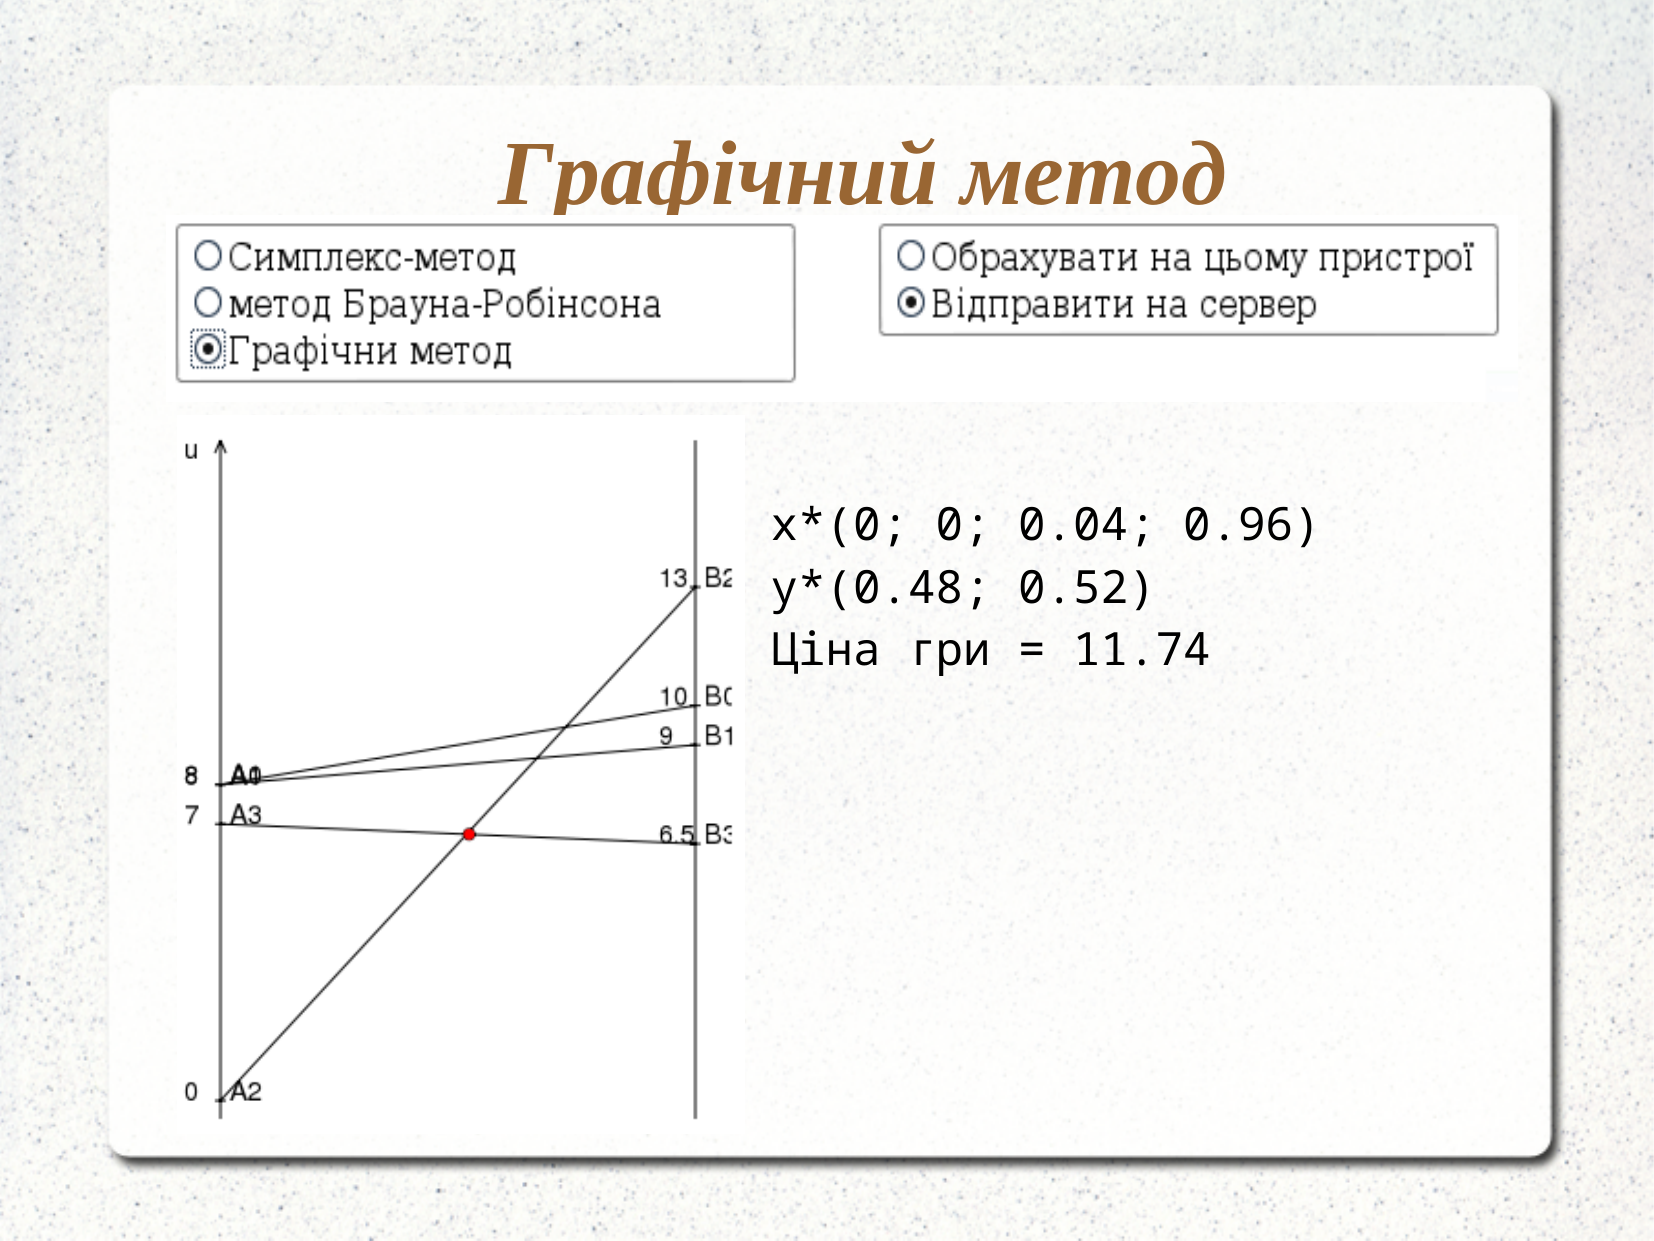

# Графічний метод
x*(0; 0; 0.04; 0.96)
y*(0.48; 0.52)
Ціна гри = 11.74